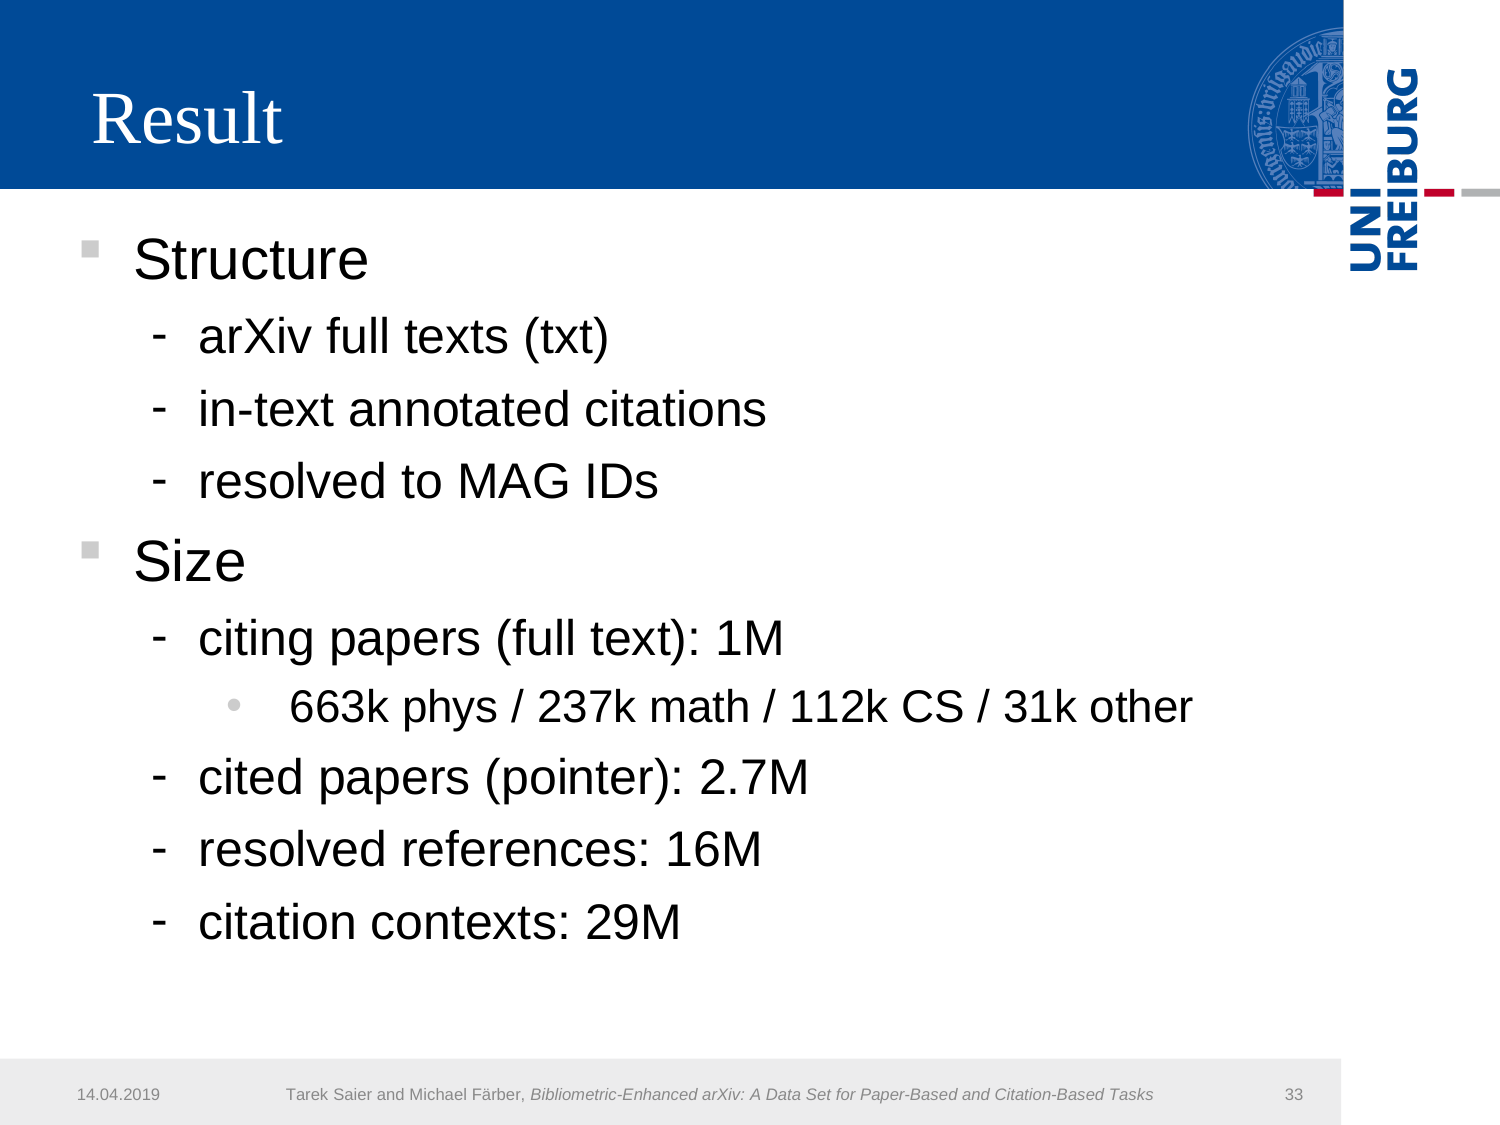

# Result
Structure
arXiv full texts (txt)
in-text annotated citations
resolved to MAG IDs
Size
citing papers (full text): 1M
 663k phys / 237k math / 112k CS / 31k other
cited papers (pointer): 2.7M
resolved references: 16M
citation contexts: 29M
Präsentationstitel
33